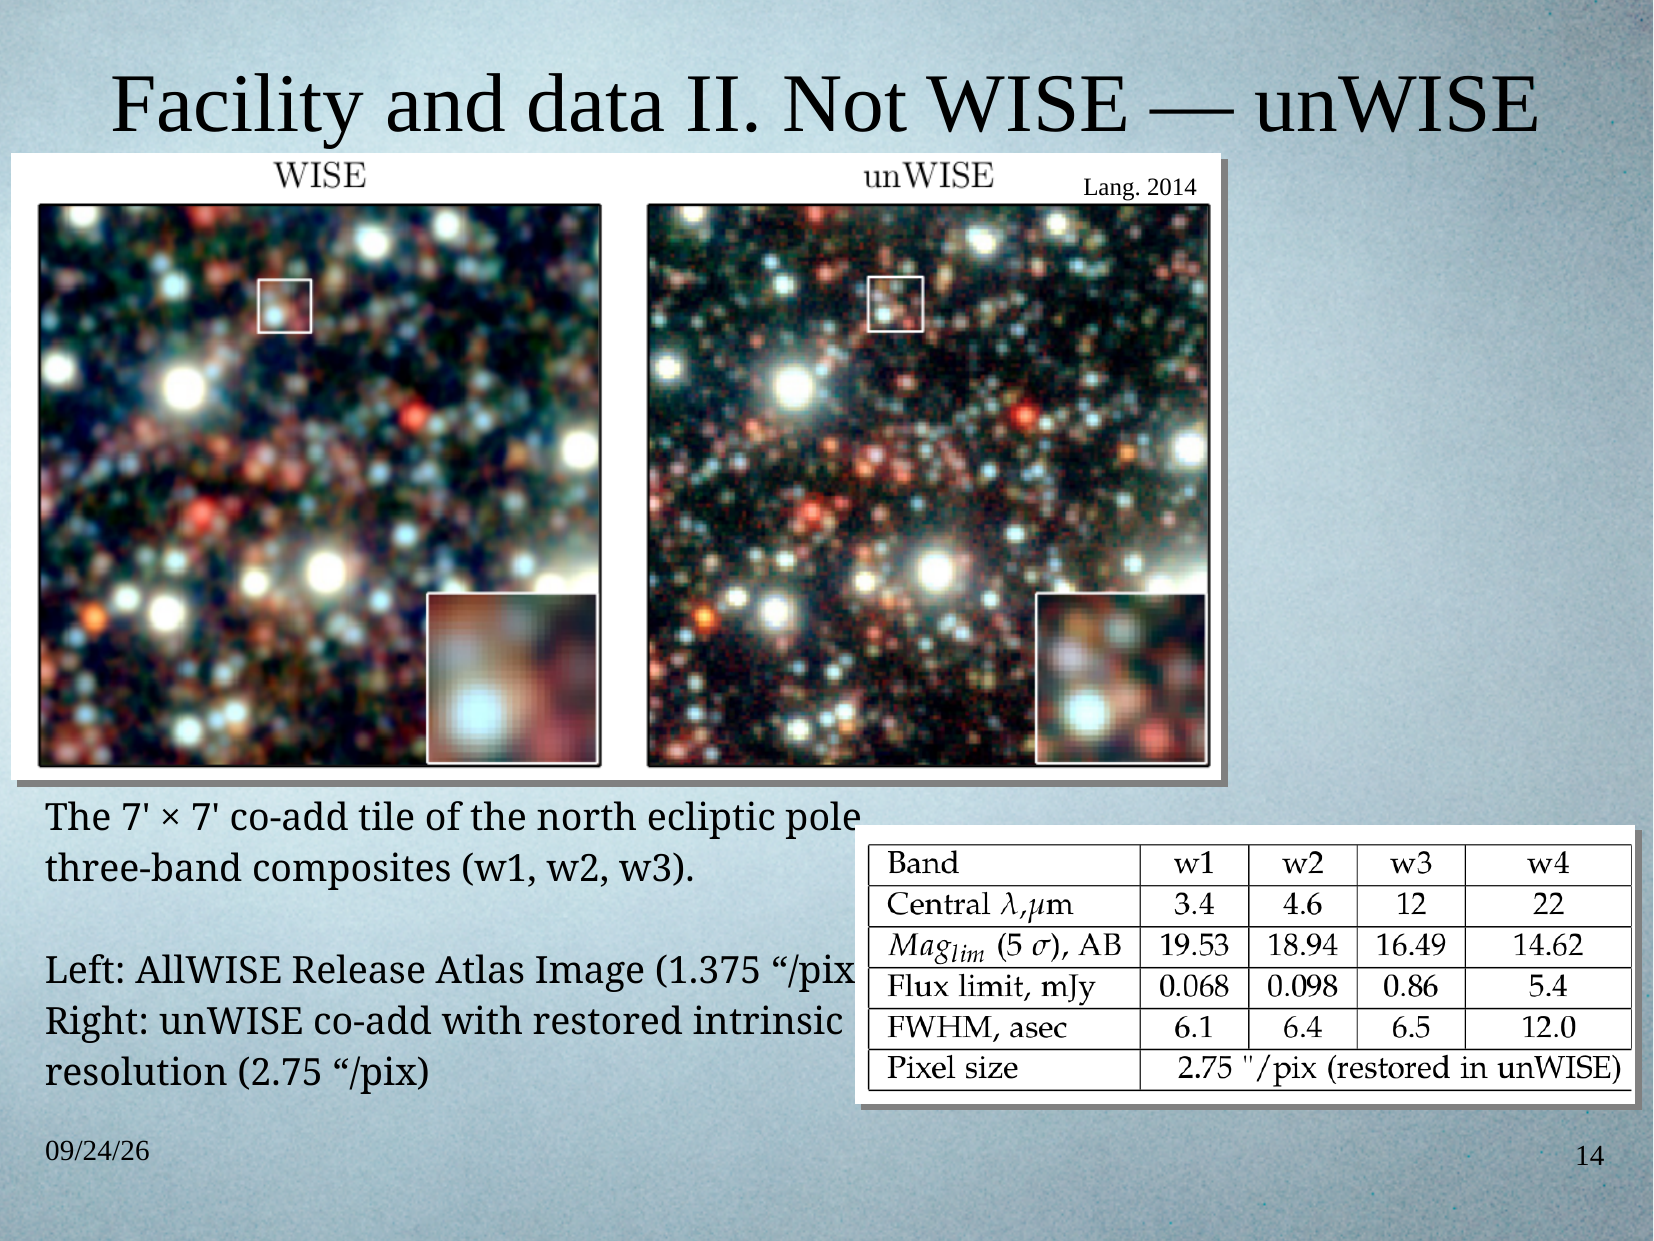

# Facility and data II. Not WISE — unWISE
Lang. 2014
The 7' × 7' co-add tile of the north ecliptic pole, three-band composites (w1, w2, w3).
Left: AllWISE Release Atlas Image (1.375 “/pix)
Right: unWISE co-add with restored intrinsic resolution (2.75 “/pix)
14